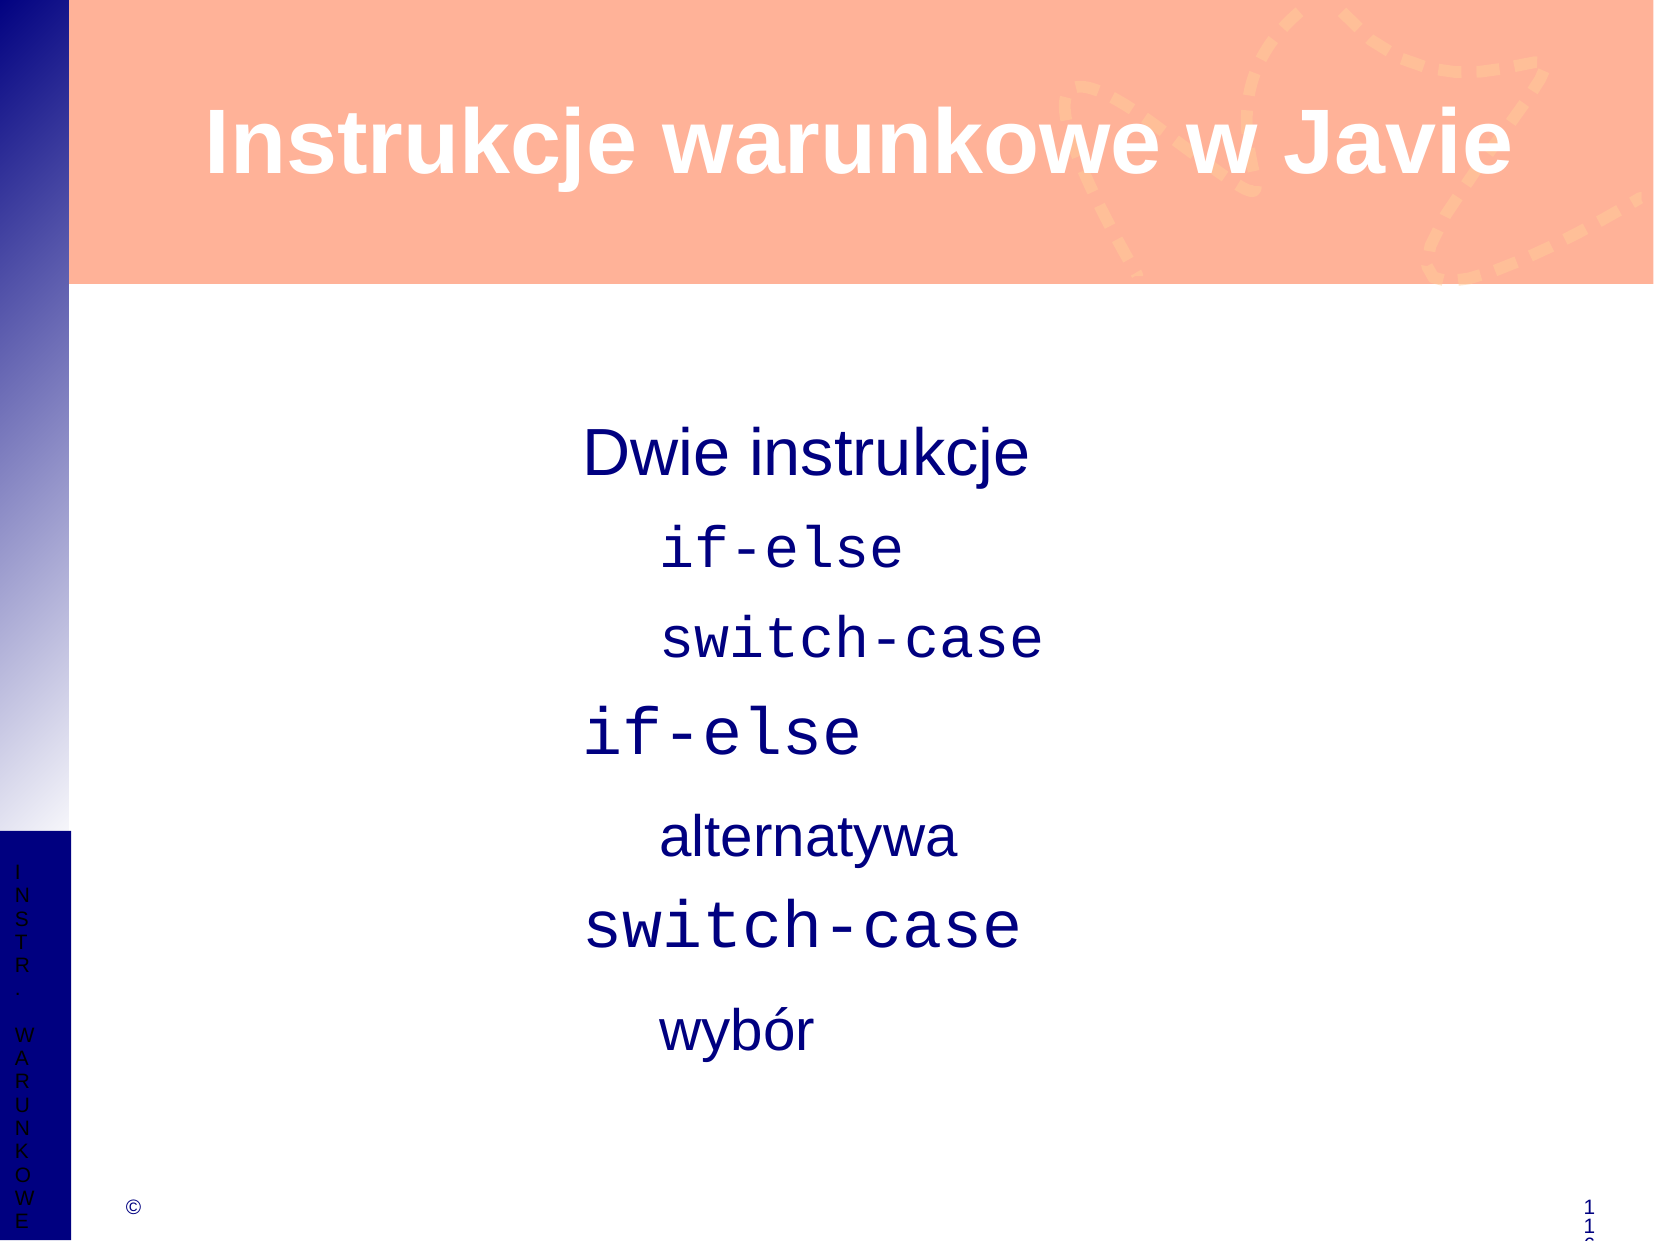

# Instrukcje warunkowe w Javie
Dwie instrukcje
if-else
switch-case
if-else
alternatywa
switch-case
wybór
I
N
S
T
R
.
W
A
R
U
N
K
O
W
E